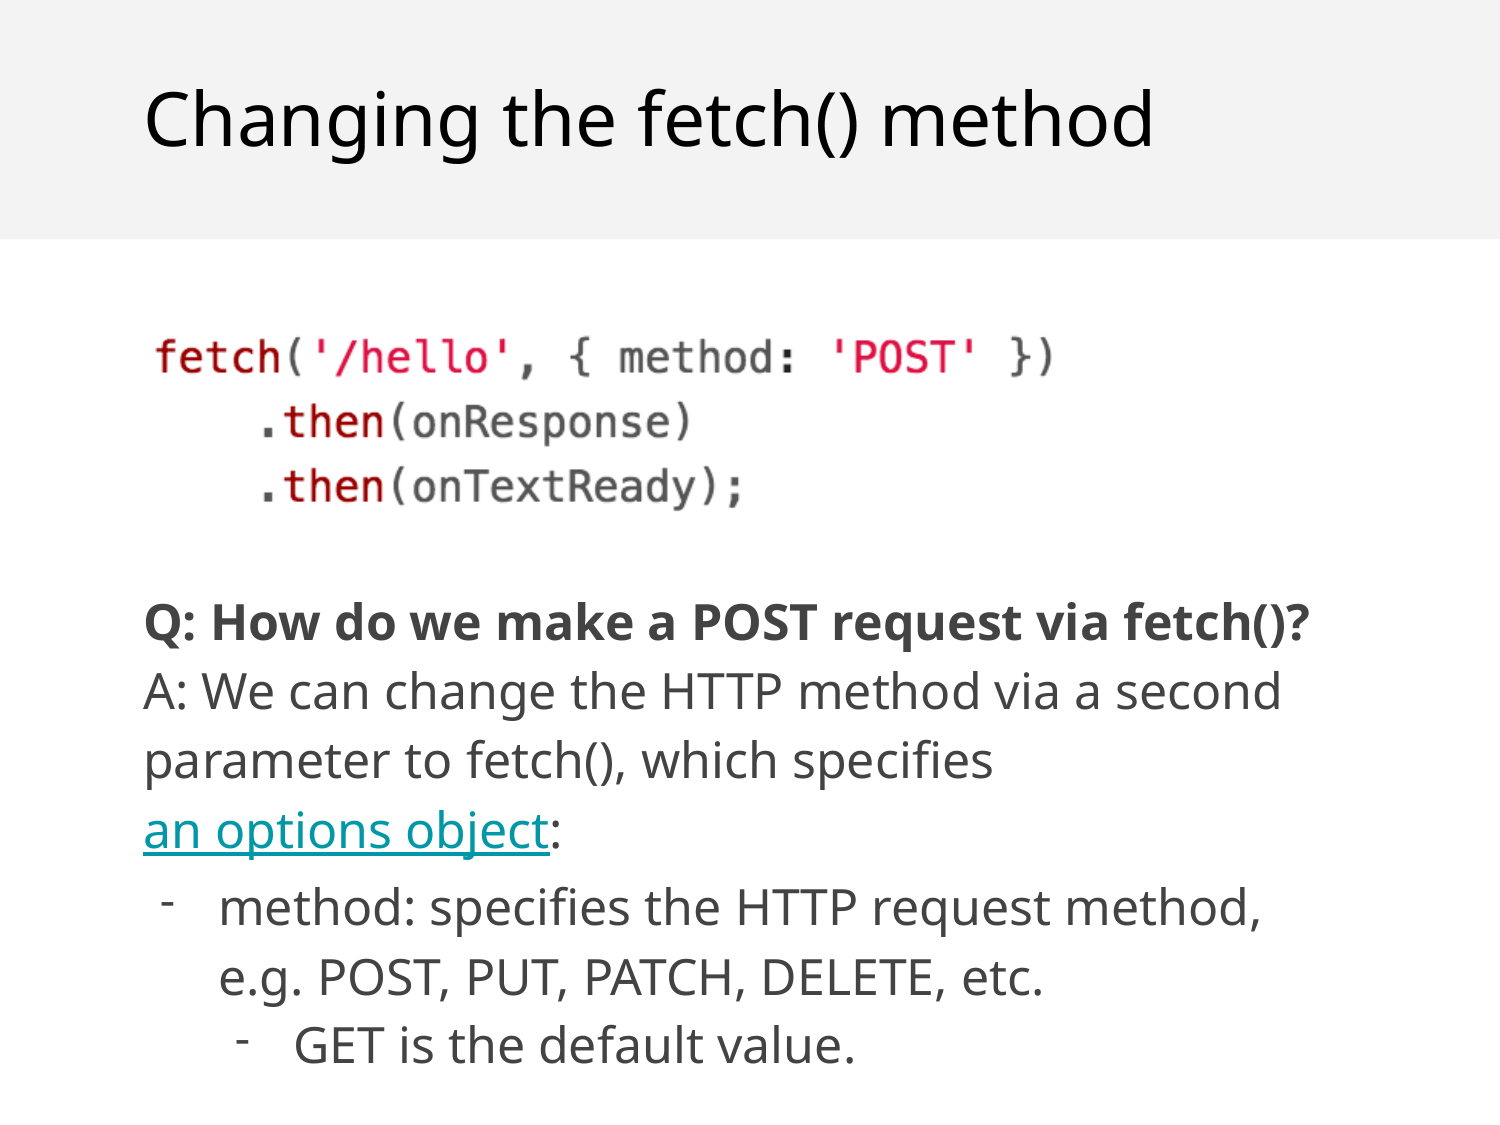

# Changing the fetch() method
Q: How do we make a POST request via fetch()?
A: We can change the HTTP method via a second parameter to fetch(), which specifies an options object:
method: specifies the HTTP request method, e.g. POST, PUT, PATCH, DELETE, etc.
GET is the default value.